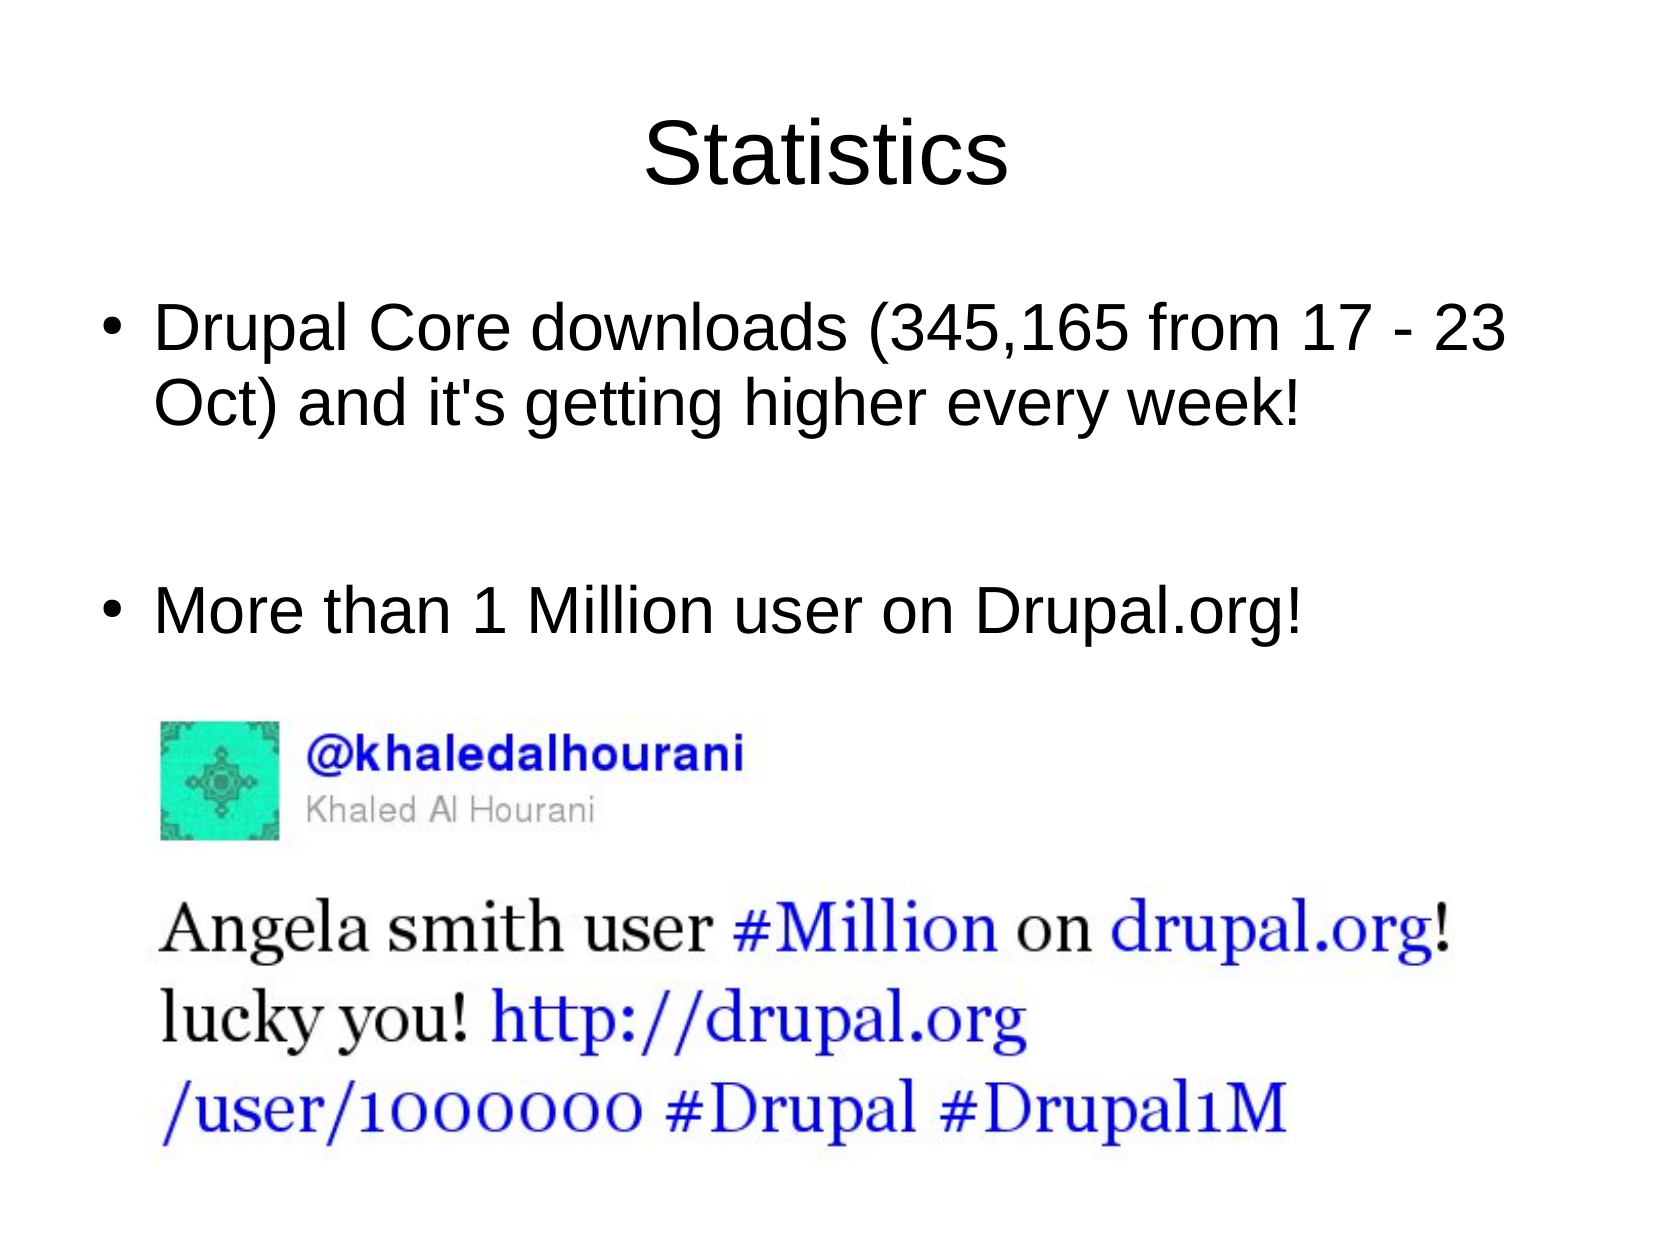

# Statistics
Drupal Core downloads (345,165 from 17 - 23 Oct) and it's getting higher every week!
More than 1 Million user on Drupal.org!